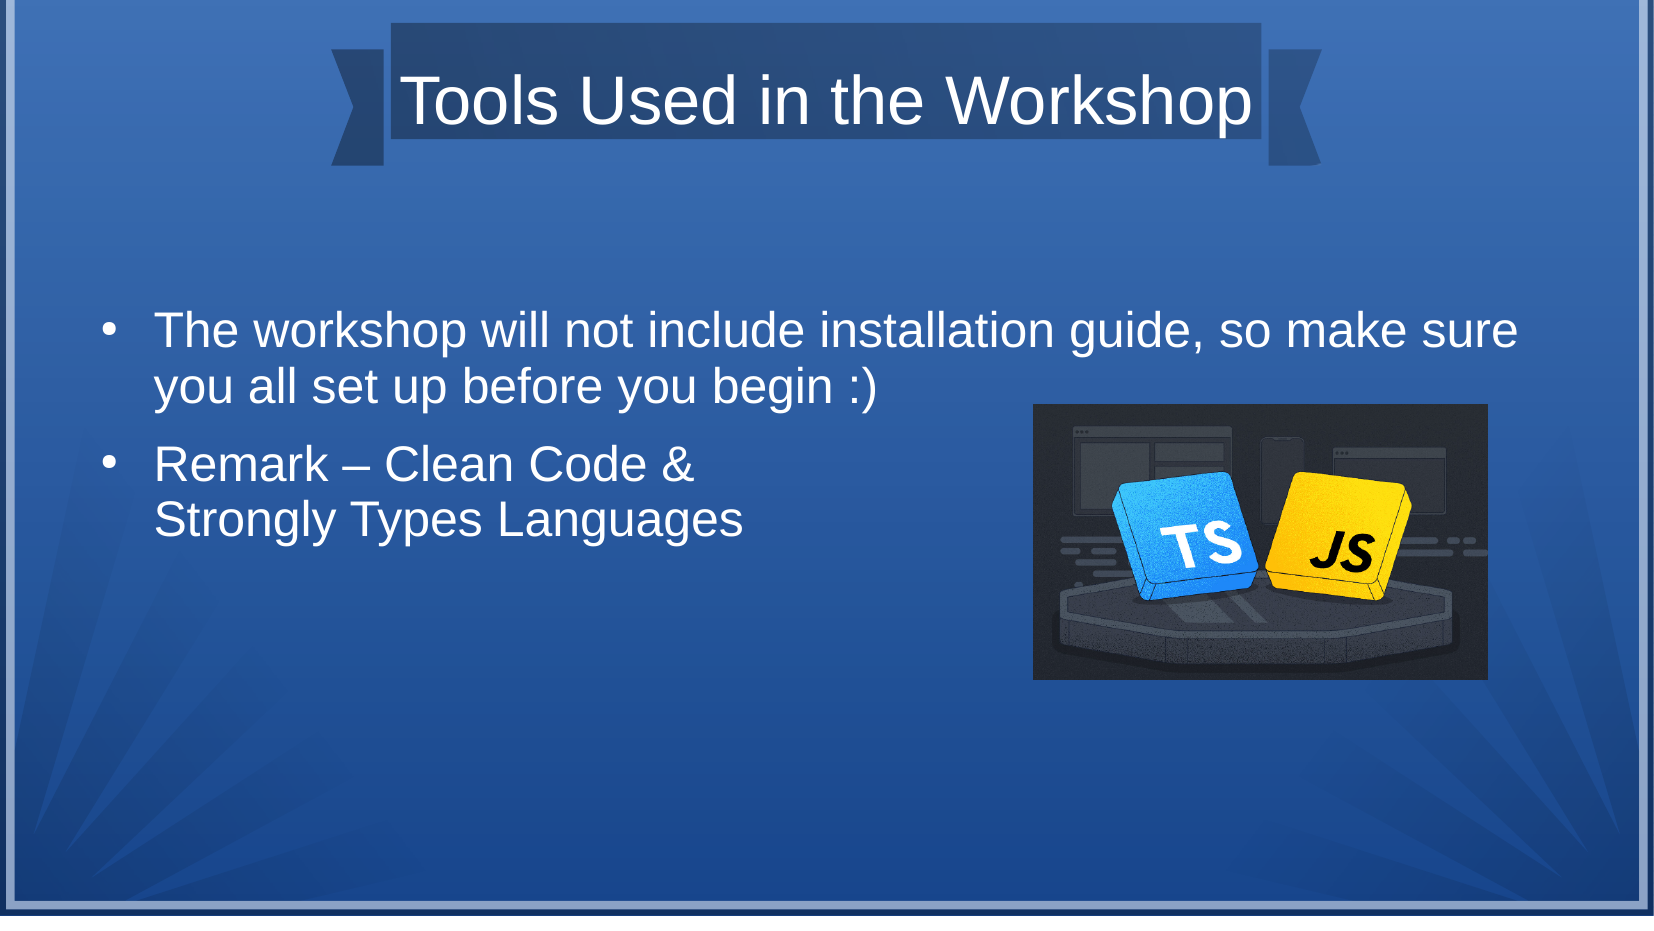

# Tools Used in the Workshop
The workshop will not include installation guide, so make sure you all set up before you begin :)
Remark – Clean Code &
Strongly Types Languages